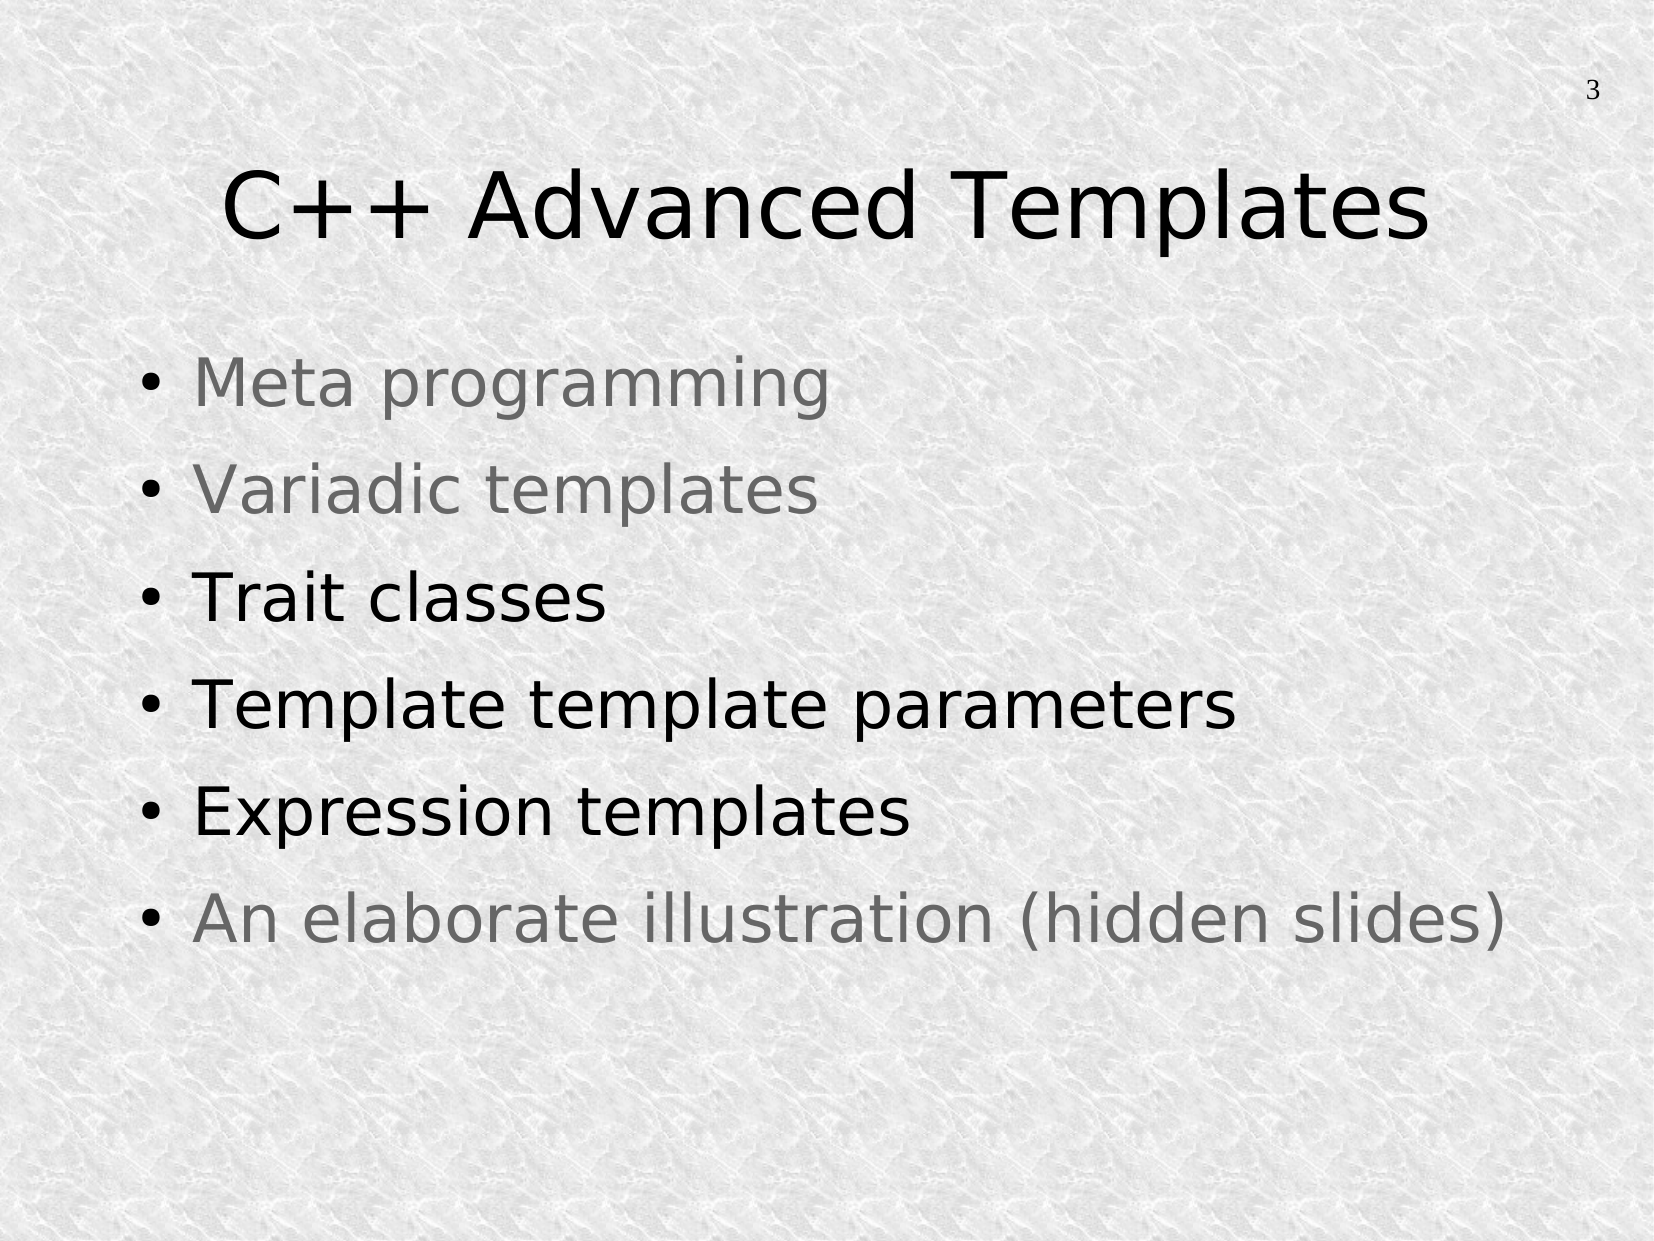

3
# C++ Advanced Templates
Meta programming
Variadic templates
Trait classes
Template template parameters
Expression templates
An elaborate illustration (hidden slides)